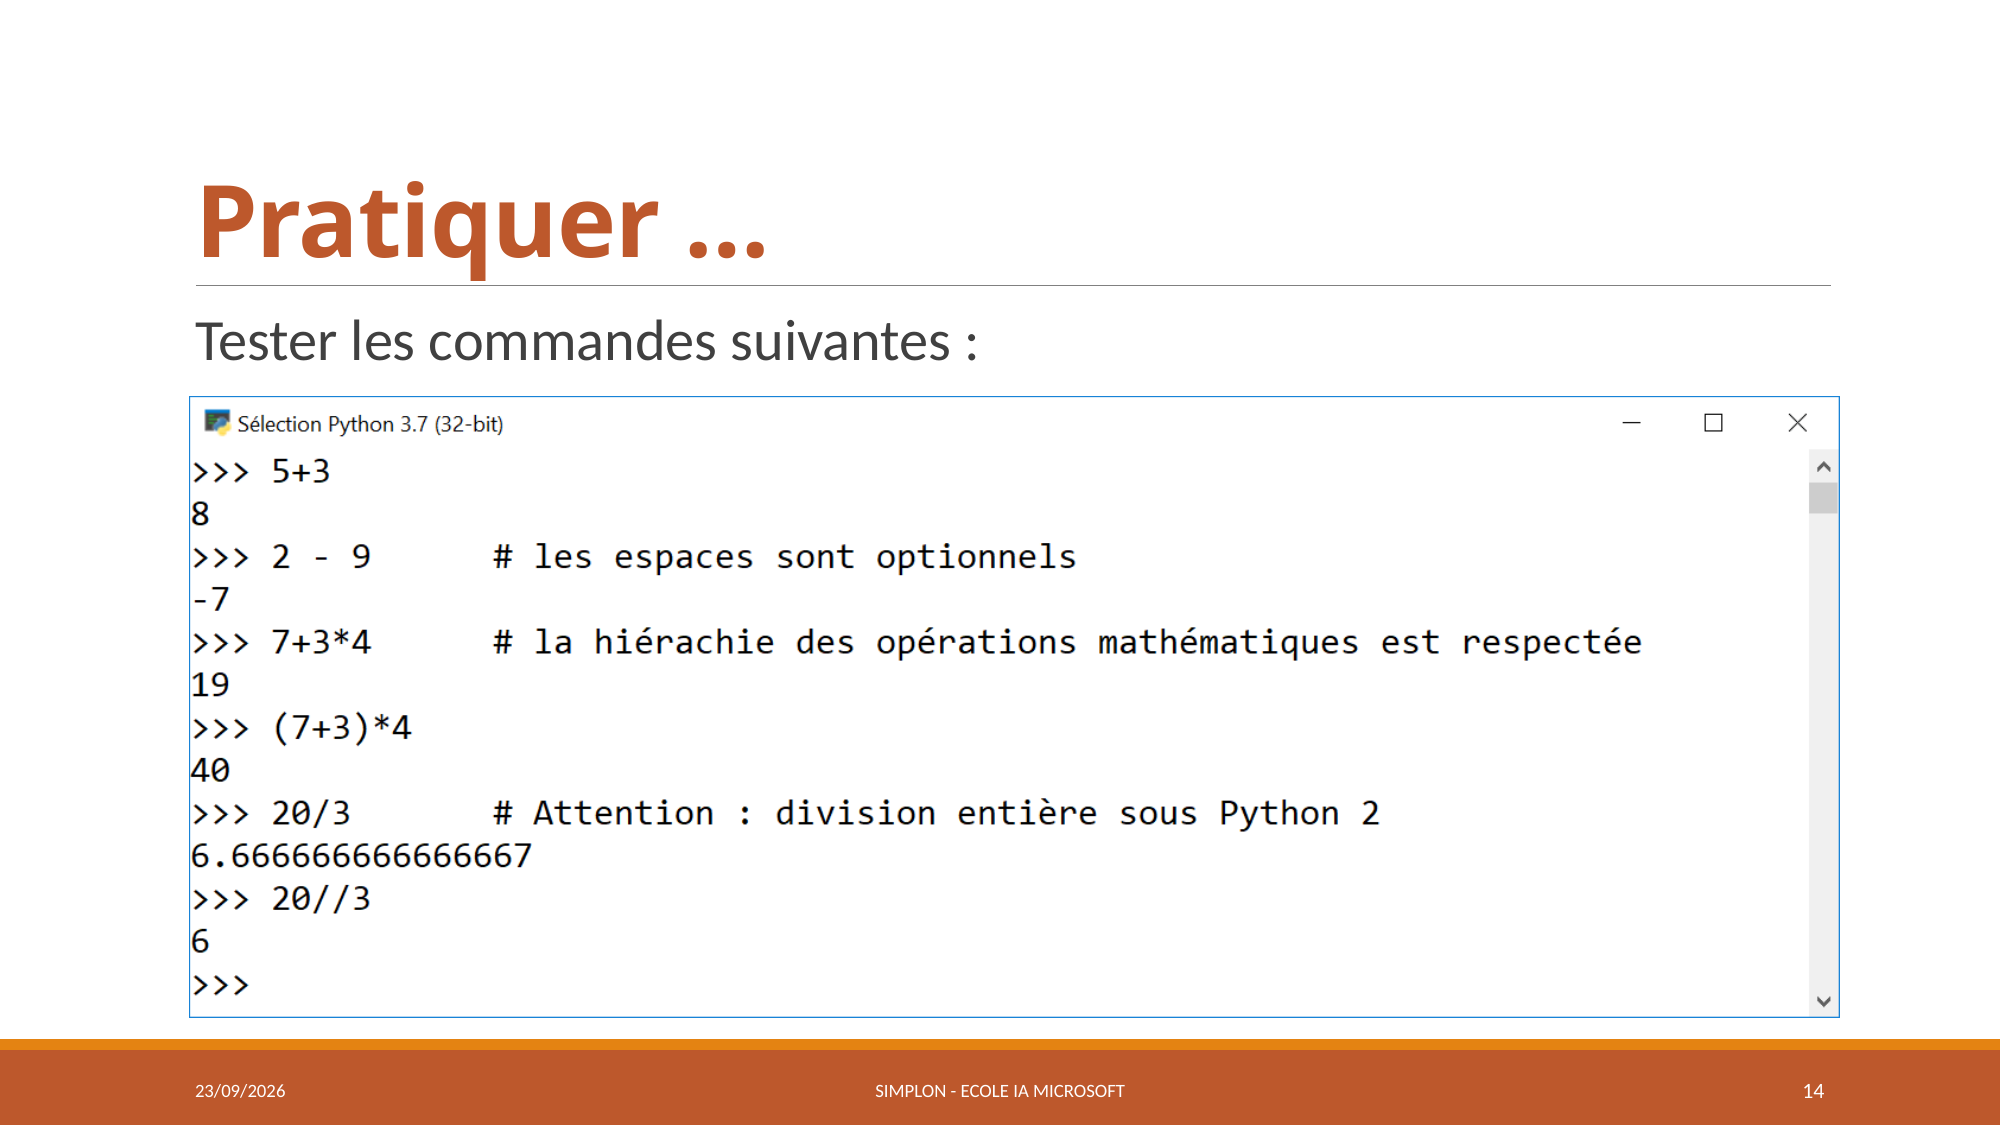

# Pratiquer …
Tester les commandes suivantes :
Simplon - Ecole IA Microsoft